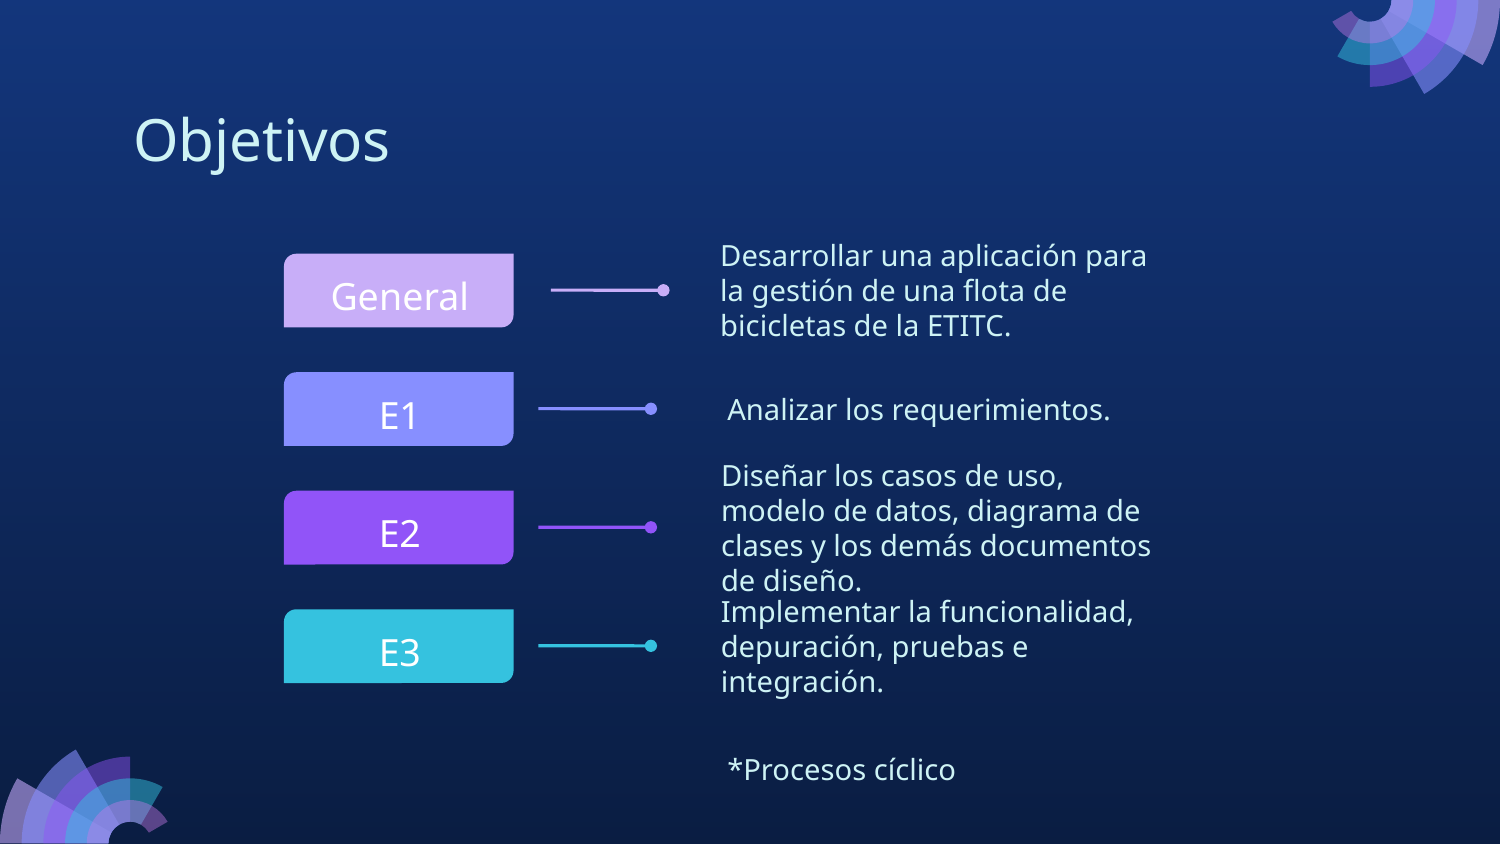

# Objetivos
Desarrollar una aplicación para la gestión de una flota de bicicletas de la ETITC.
General
Analizar los requerimientos.
E1
Diseñar los casos de uso, modelo de datos, diagrama de clases y los demás documentos de diseño.
E2
Implementar la funcionalidad, depuración, pruebas e integración.
E3
*Procesos cíclico